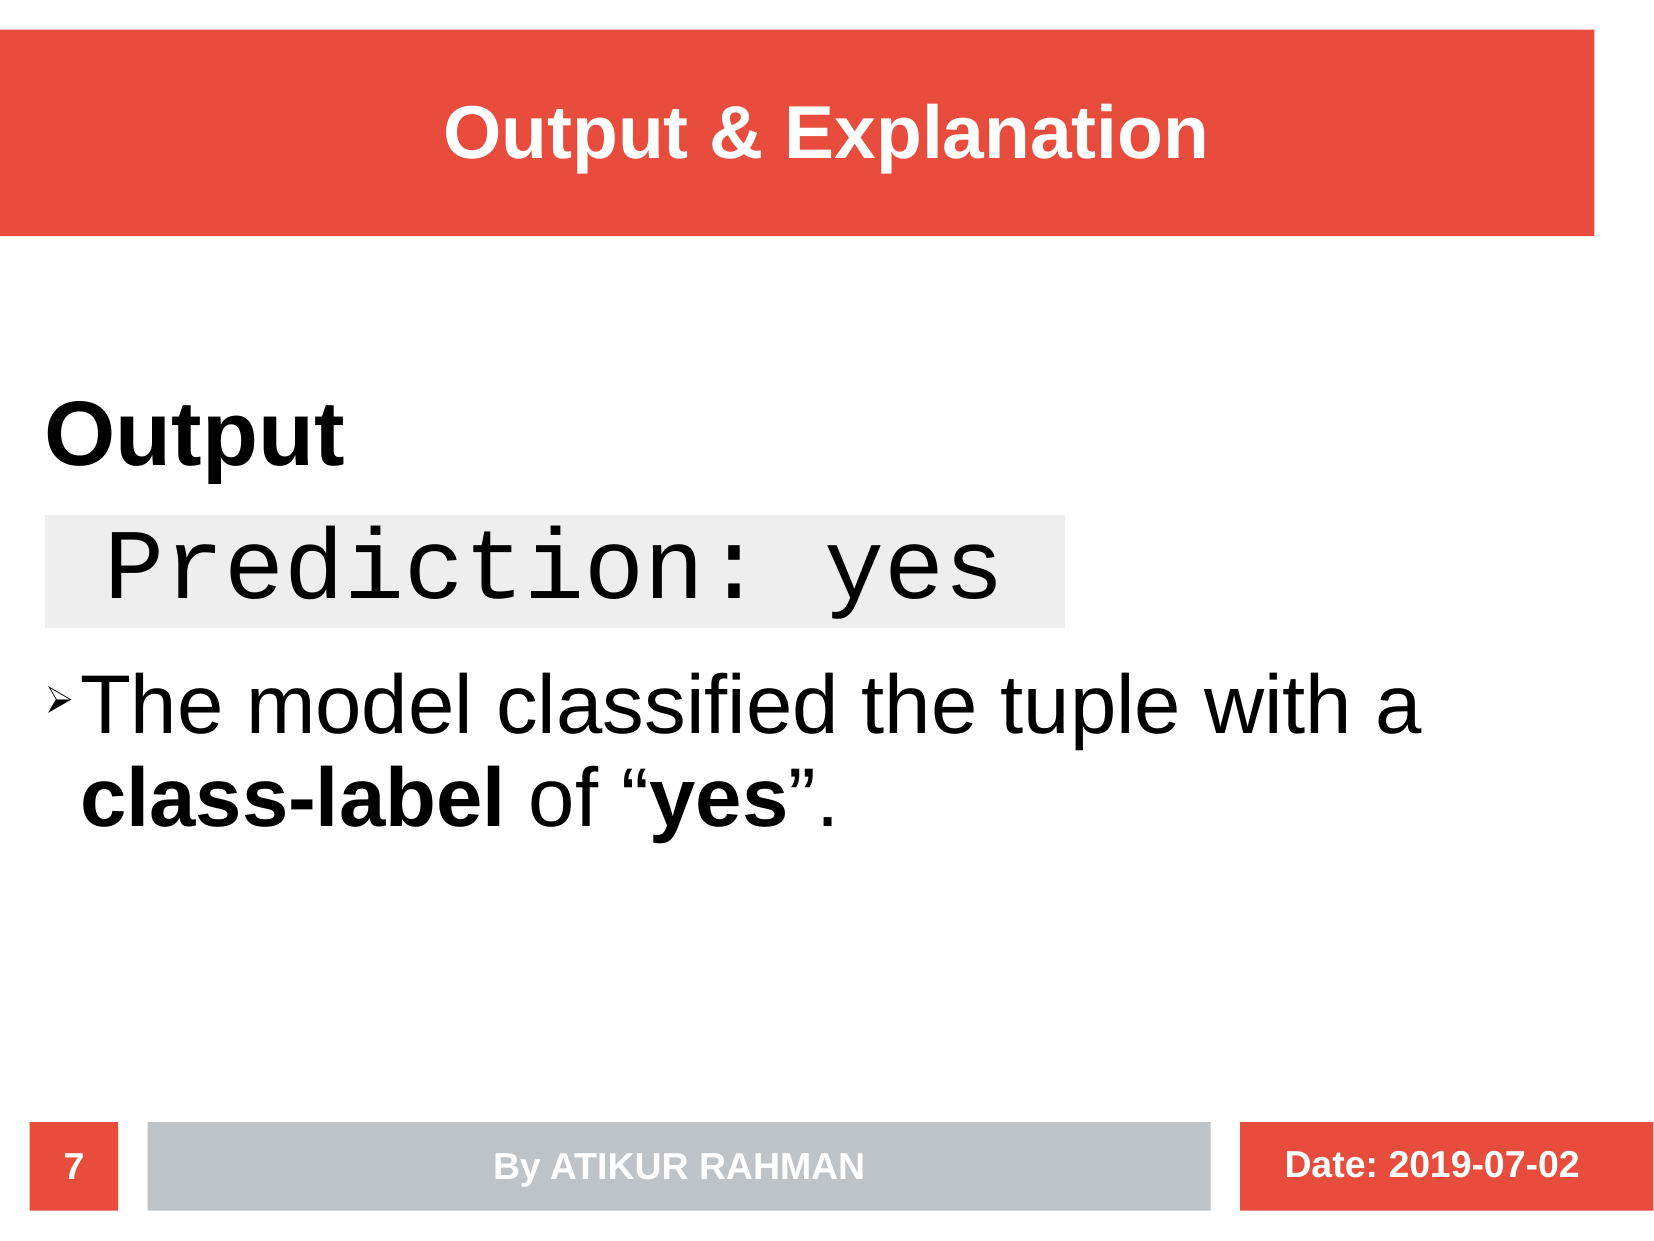

# Output & Explanation
Output
 Prediction: yes
The model classified the tuple with a
class-label of “yes”.
7
By ATIKUR RAHMAN
Date: 2019-07-02